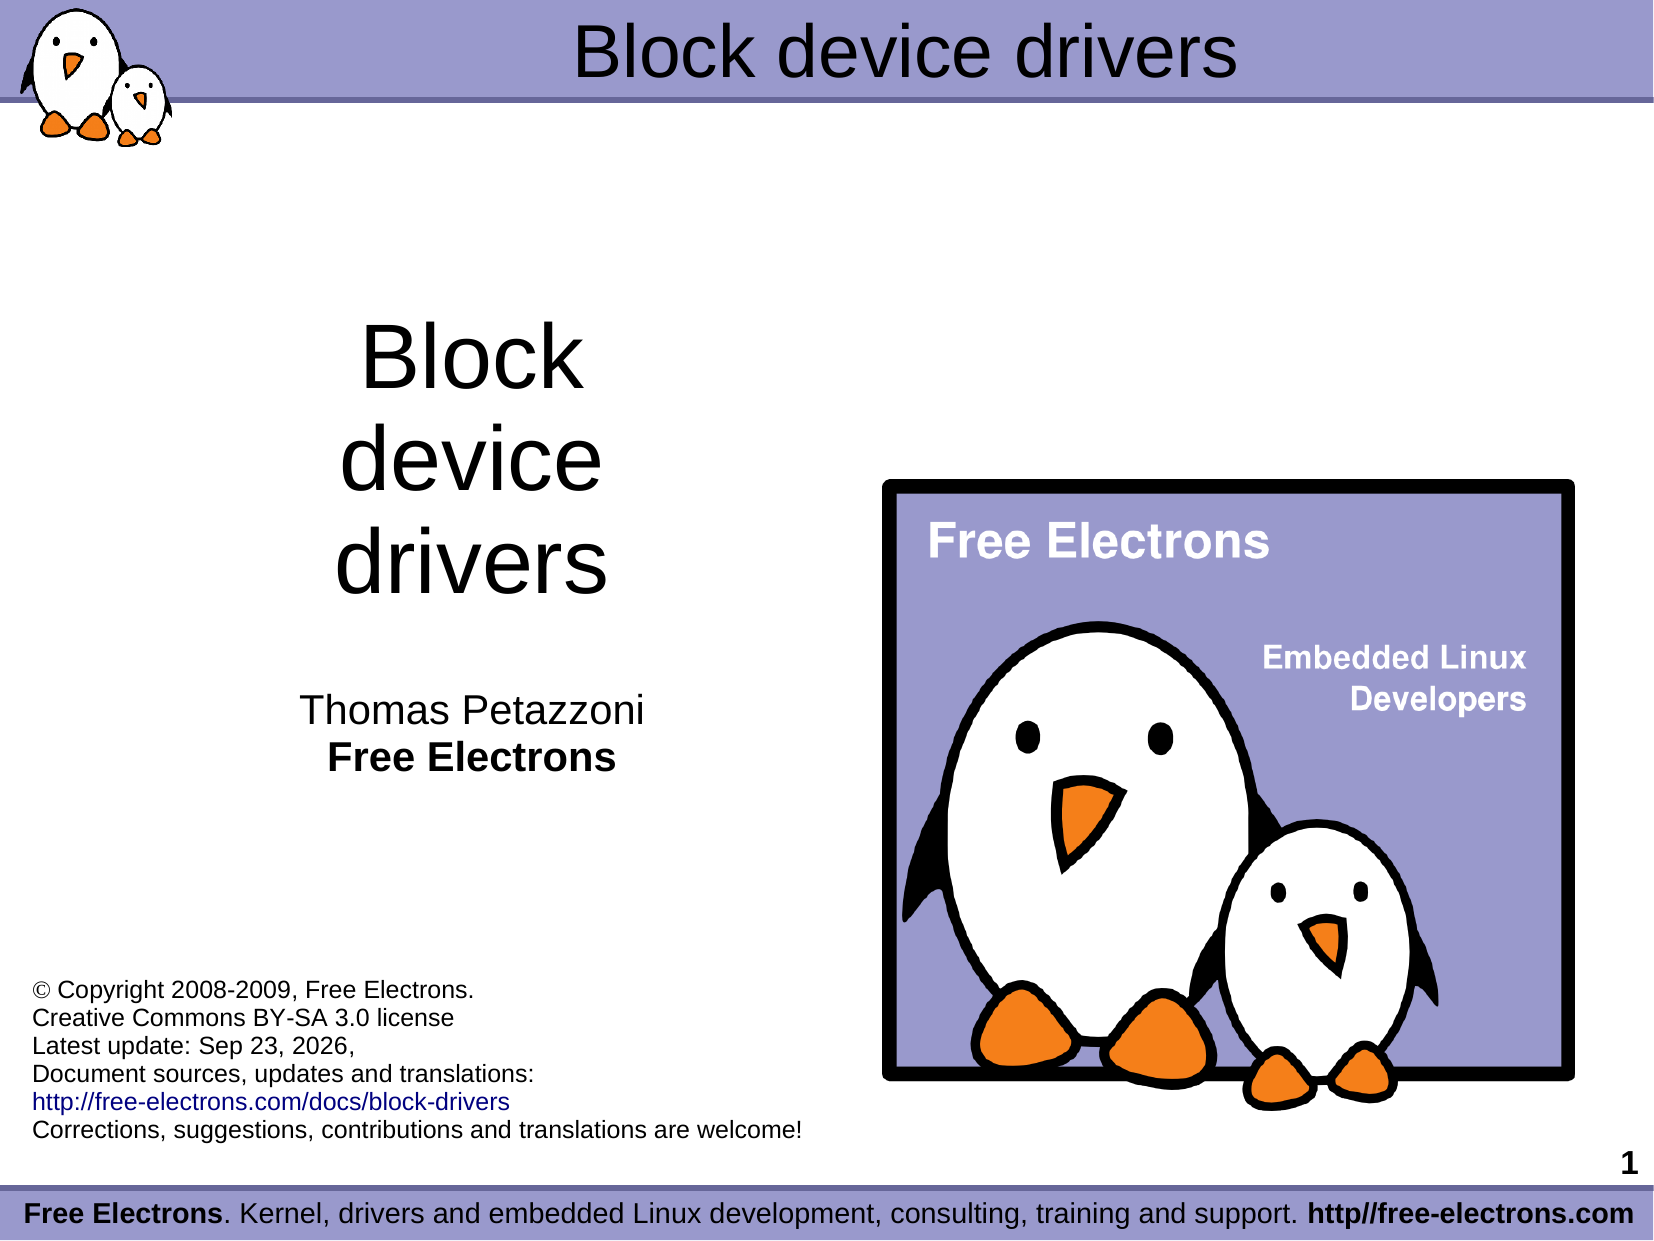

# Block device drivers
Block
device
drivers
Thomas Petazzoni
Free Electrons
© Copyright 2008-2009, Free Electrons.
Creative Commons BY-SA 3.0 license
Latest update: ,
Document sources, updates and translations:
http://free-electrons.com/docs/block-drivers
Corrections, suggestions, contributions and translations are welcome!